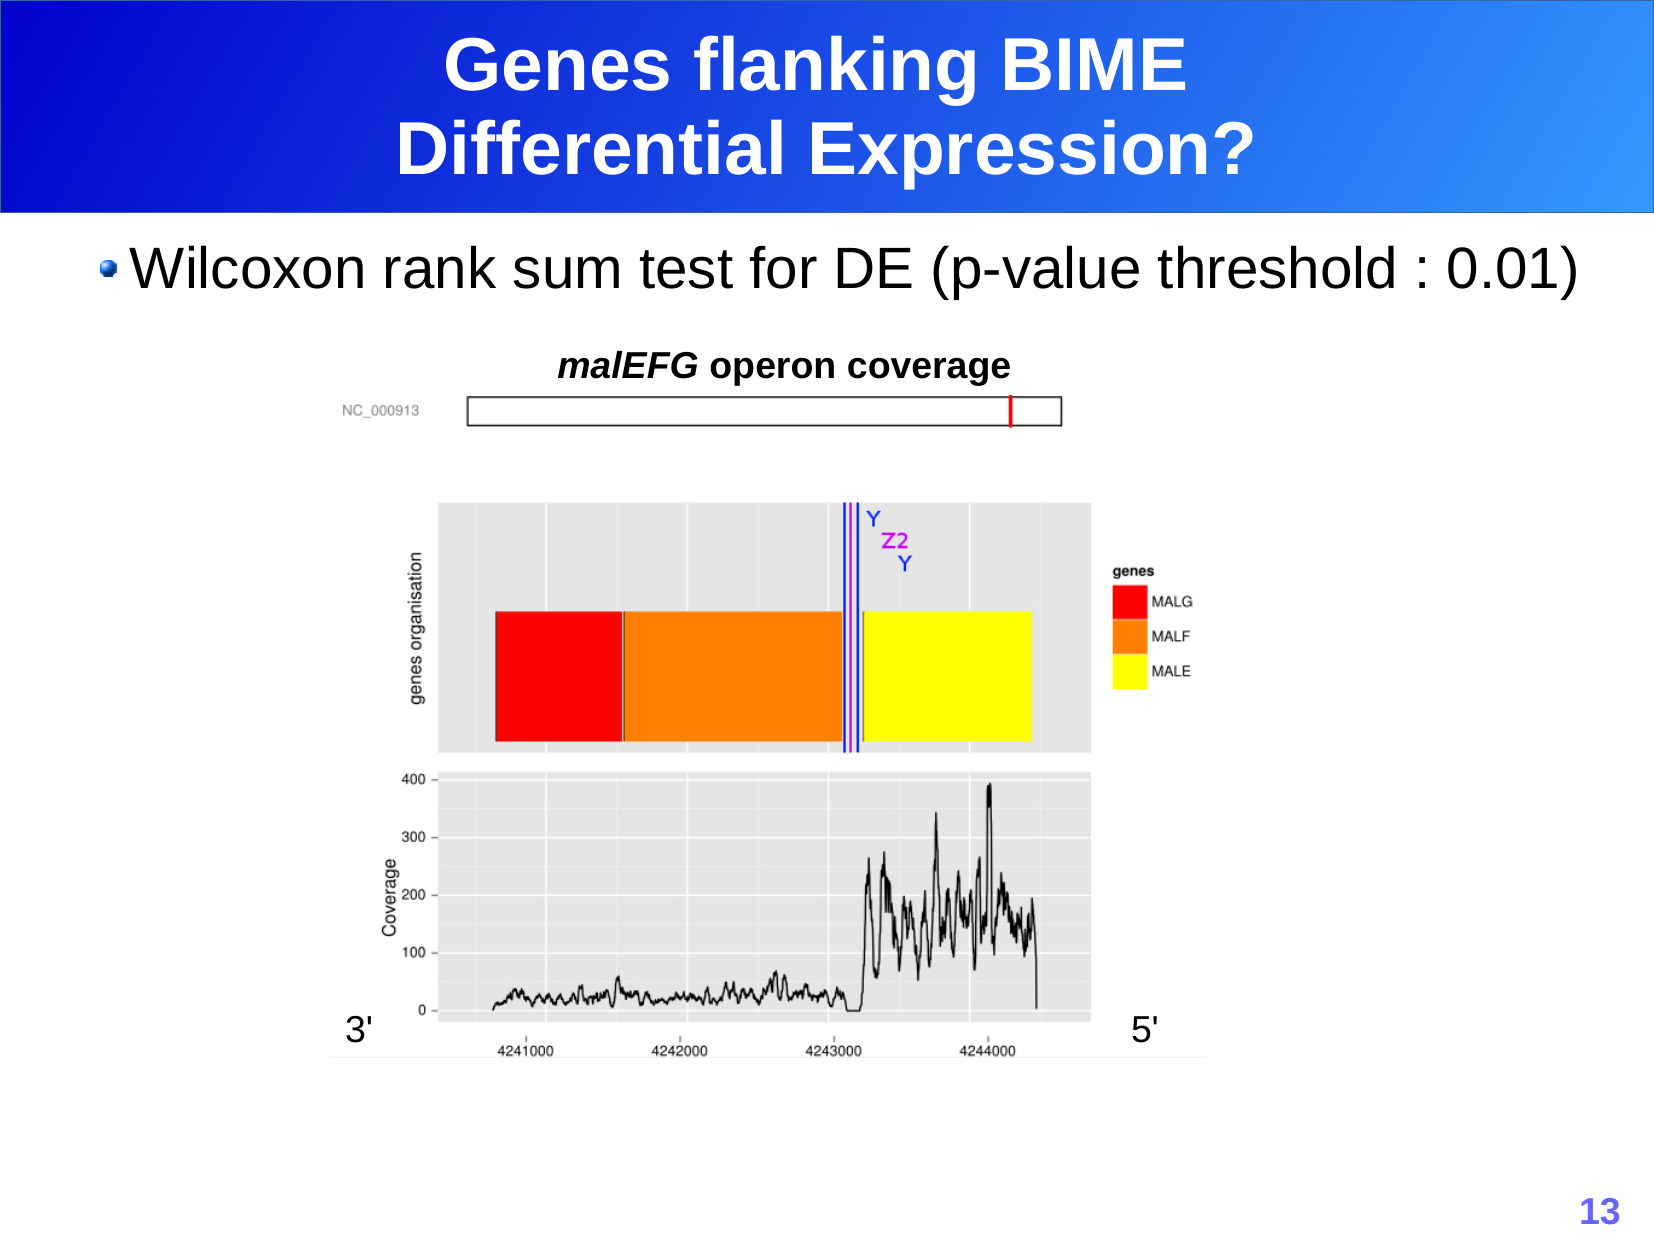

# Genes flanking BIME Differential Expression?
Wilcoxon rank sum test for DE (p-value threshold : 0.01)
malEFG operon coverage
3'
5'
13